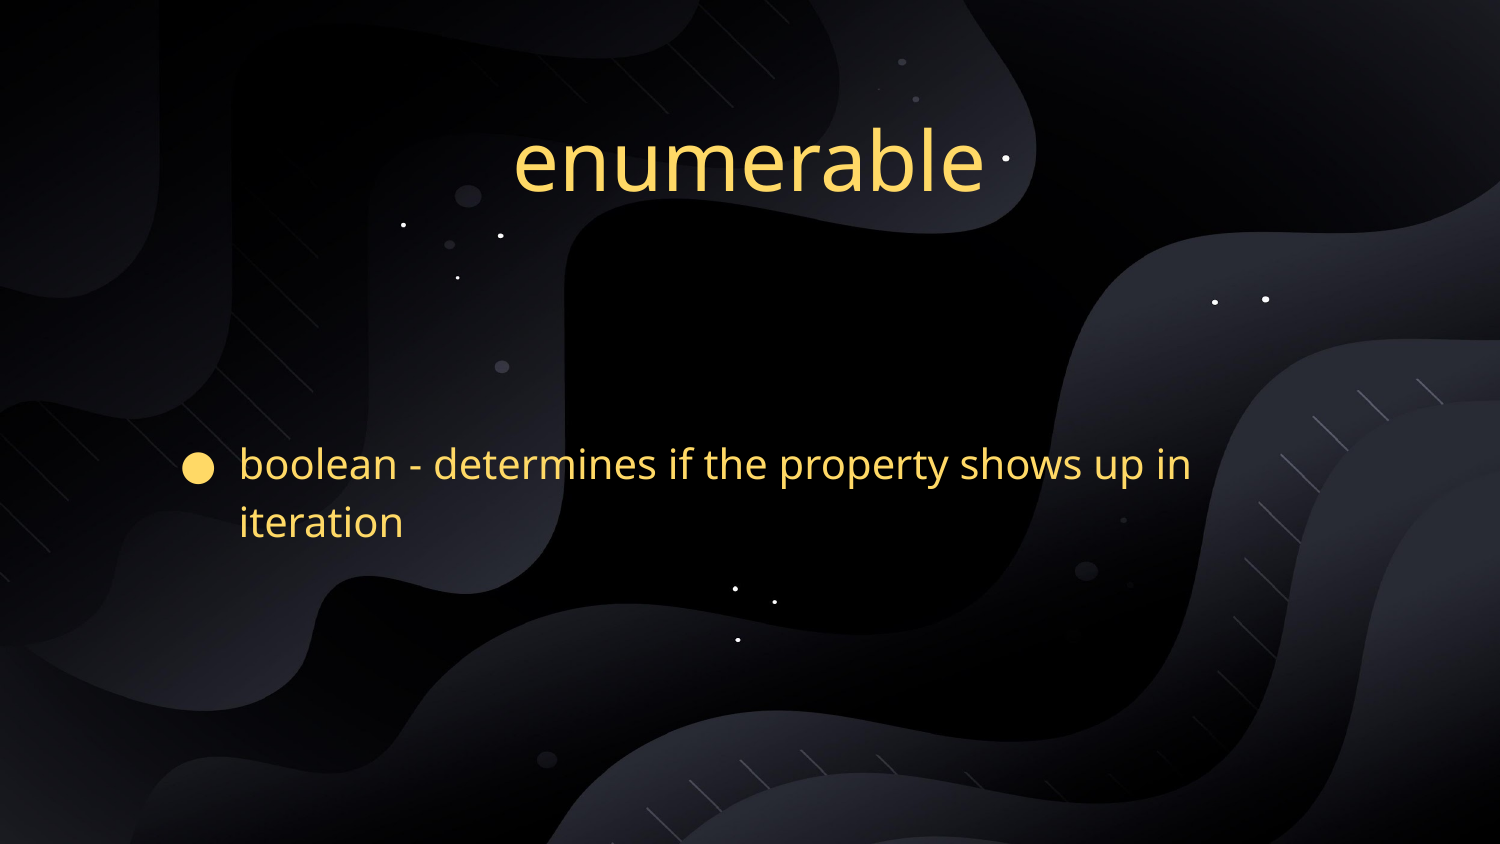

# enumerable
boolean - determines if the property shows up in iteration